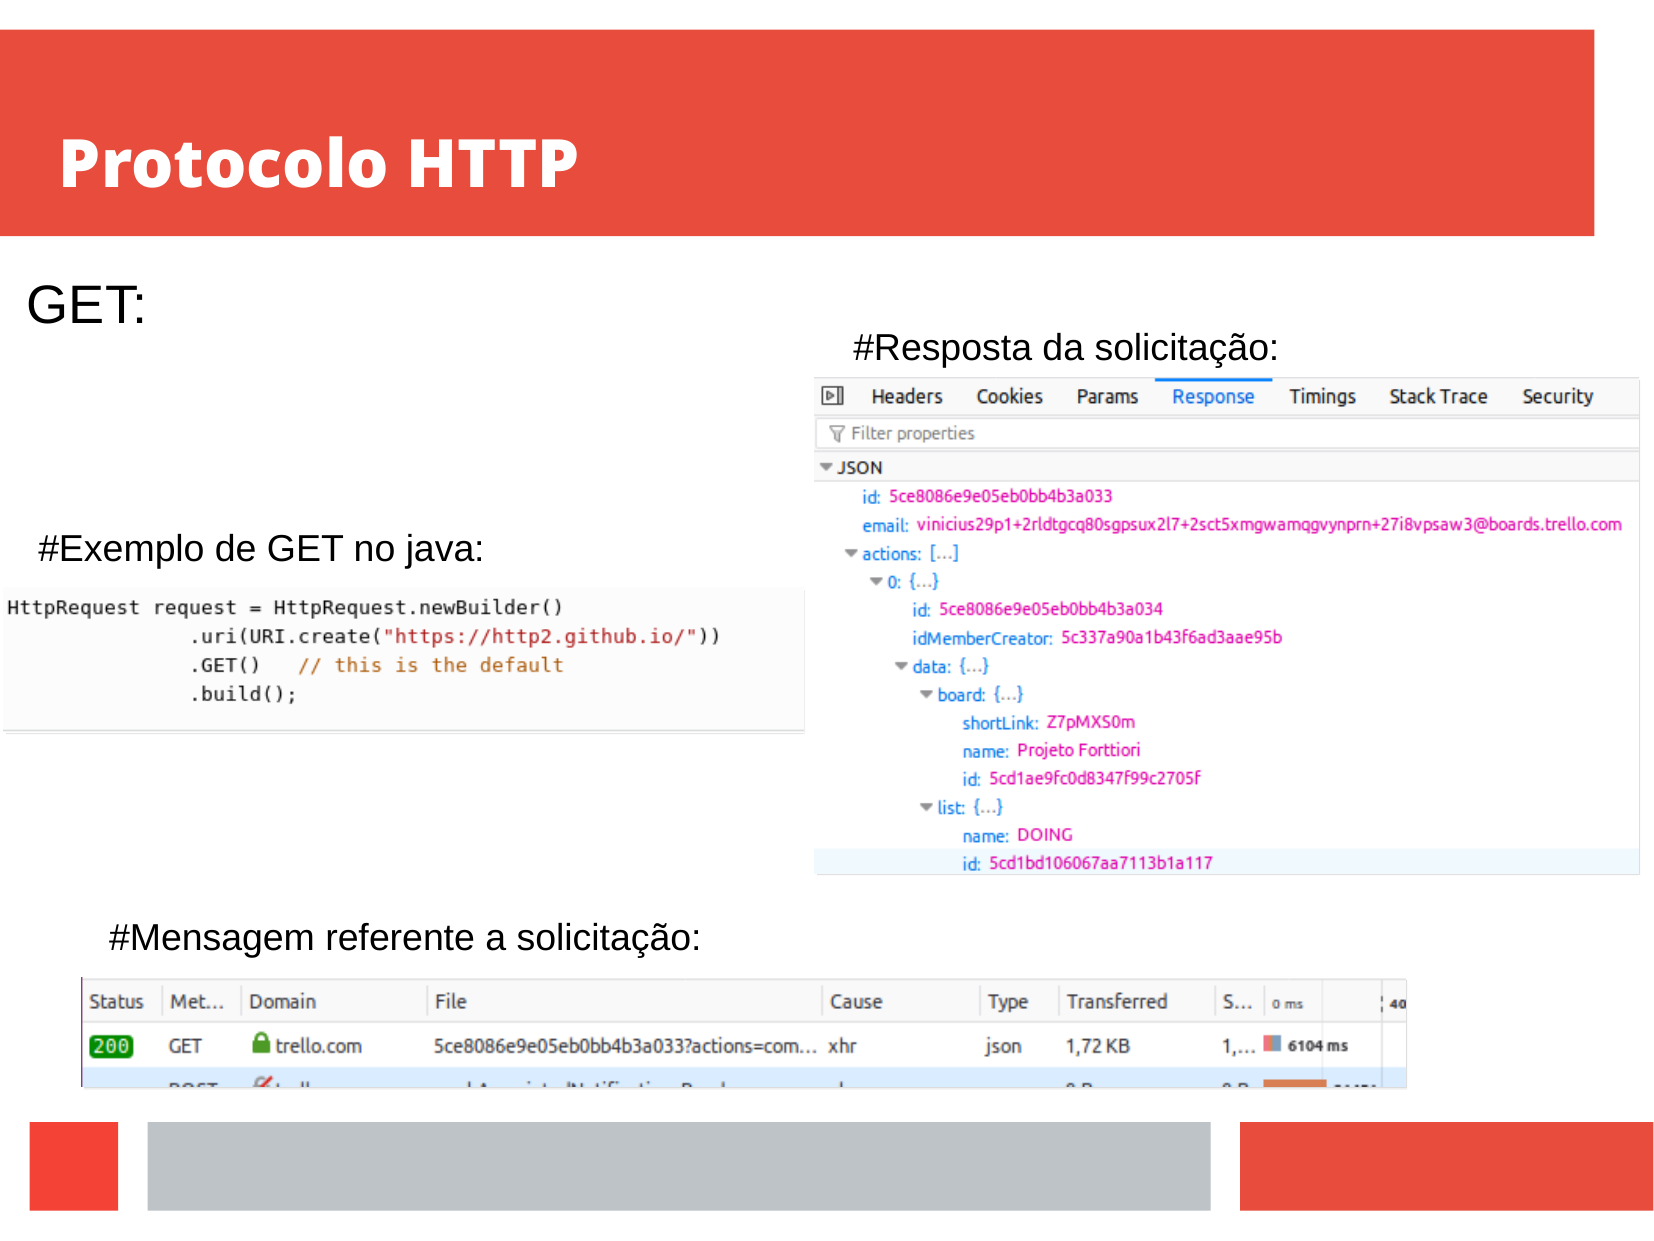

# Protocolo HTTP
GET:
#Resposta da solicitação:
#Exemplo de GET no java:
#Mensagem referente a solicitação: